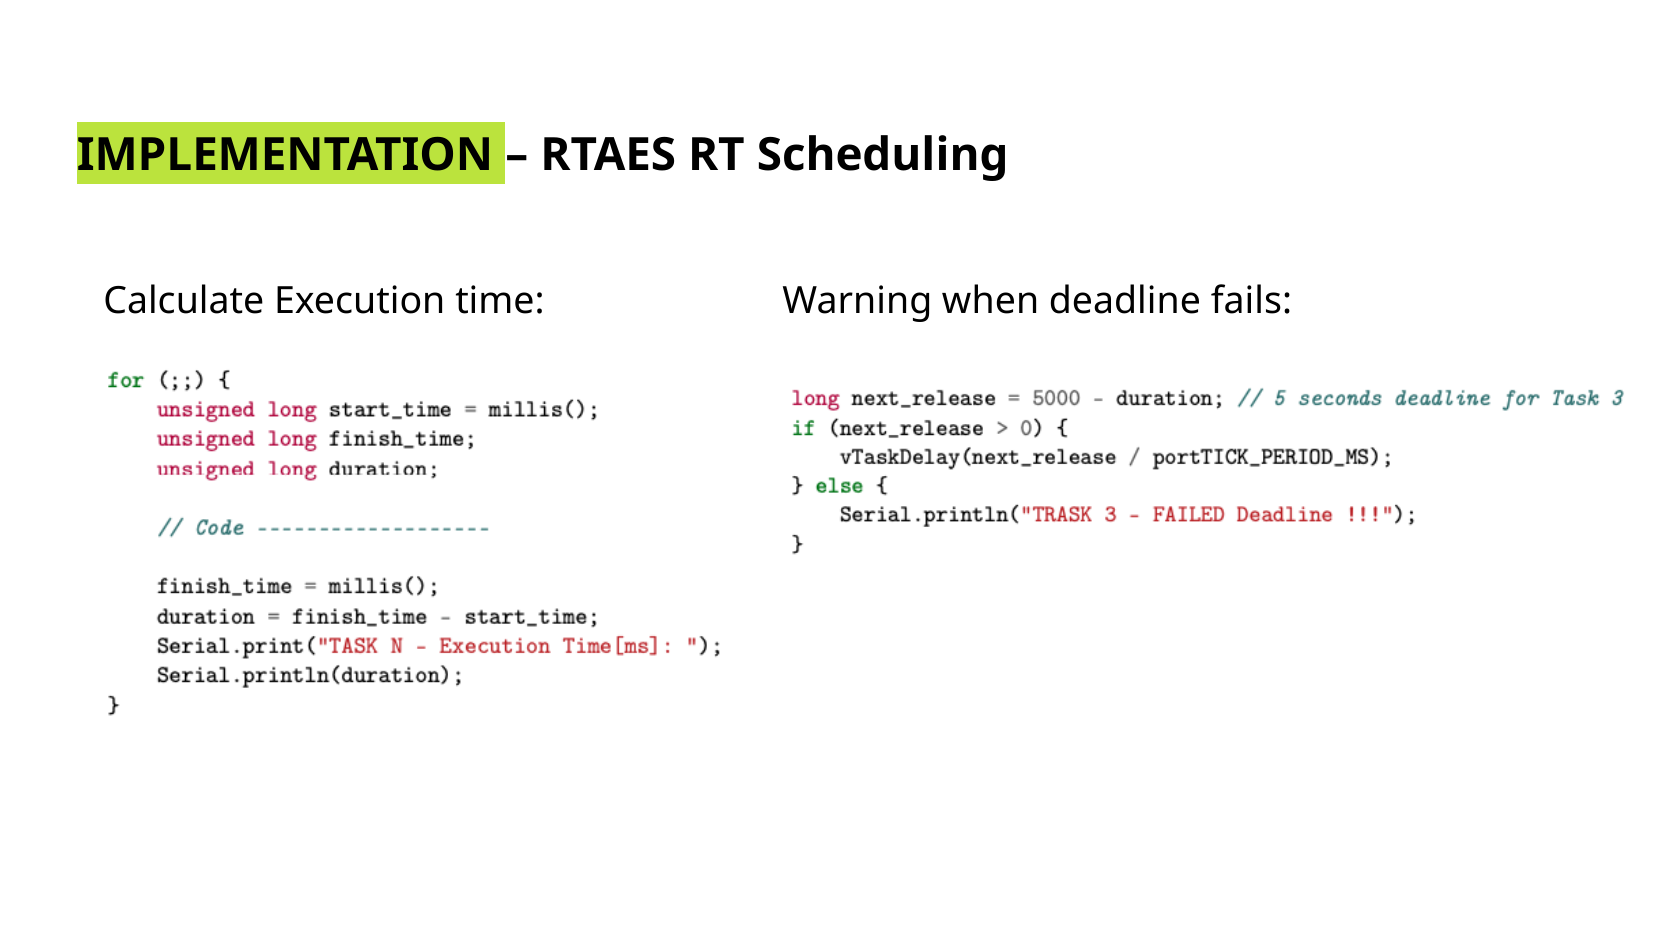

# IMPLEMENTATION – RTAES RT Scheduling
Calculate Execution time:
Warning when deadline fails: